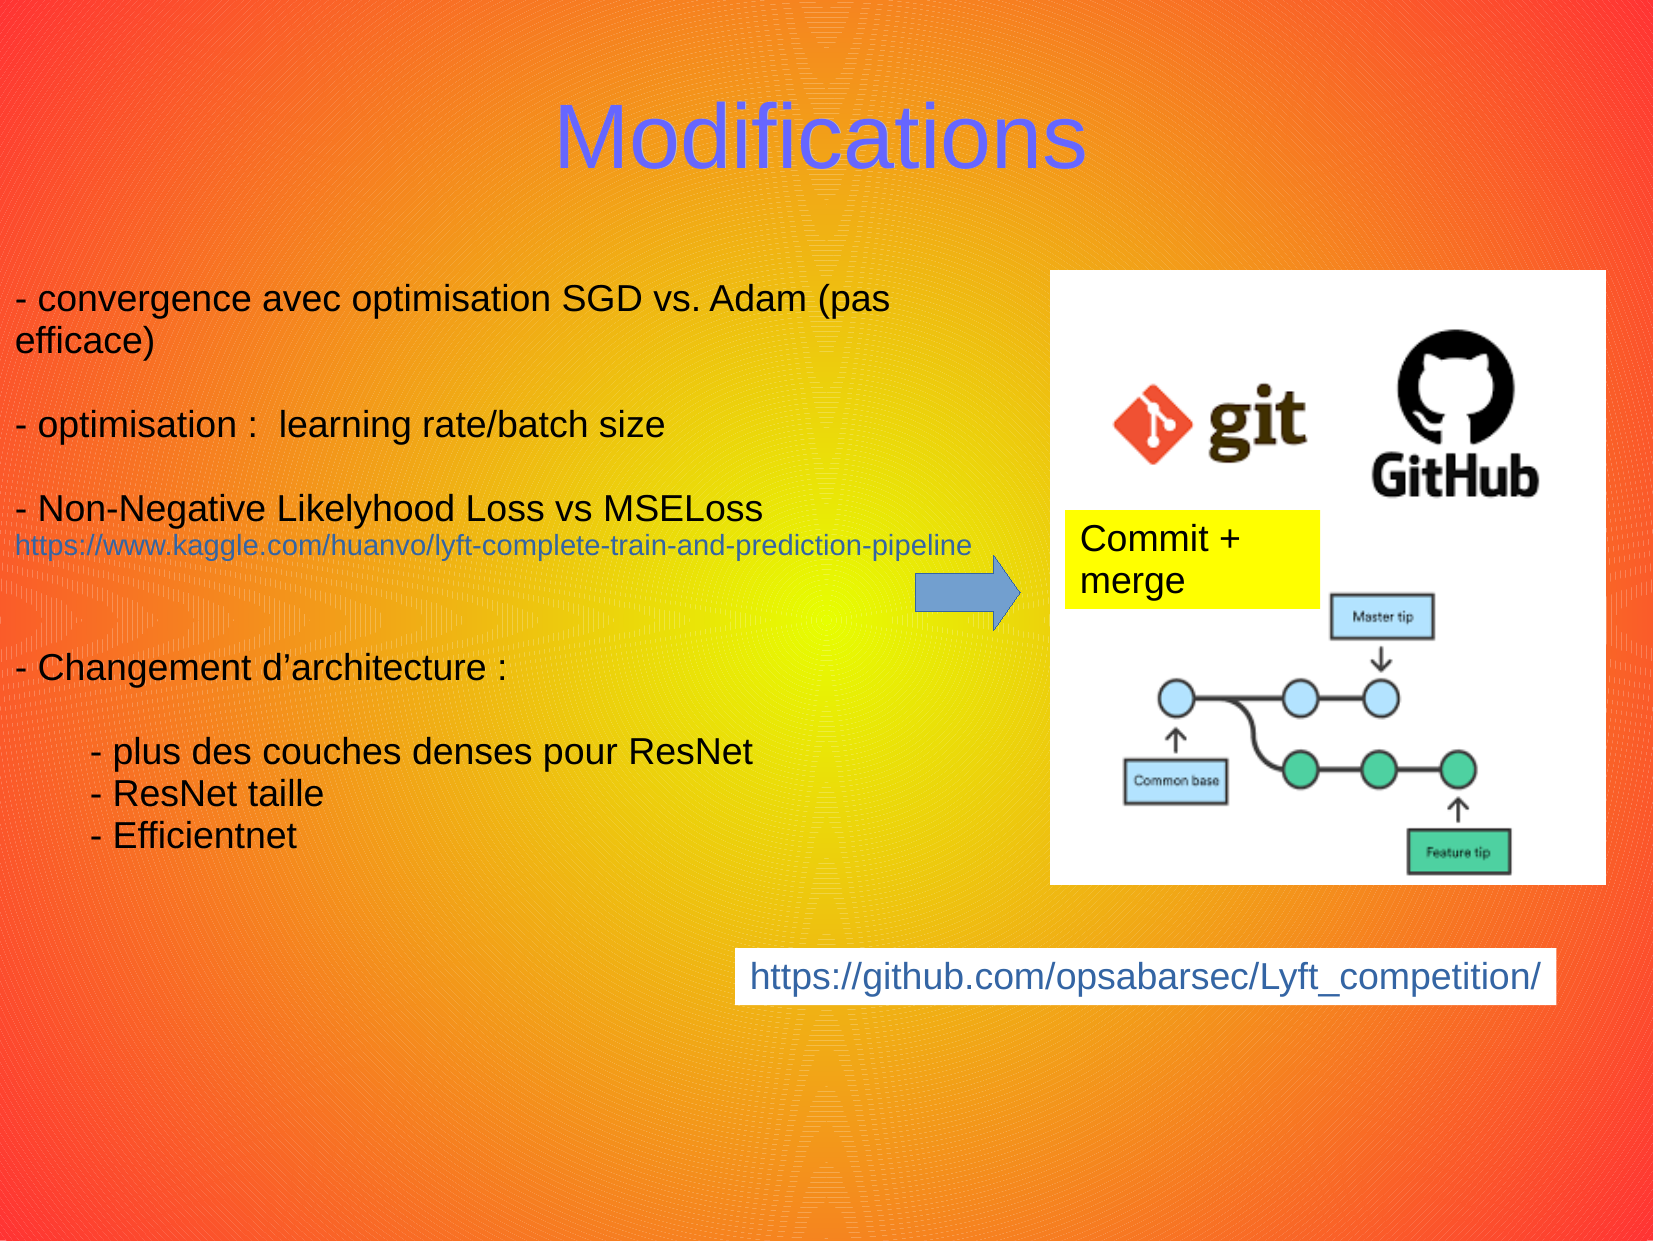

# Modifications
- convergence avec optimisation SGD vs. Adam (pas efficace)
- optimisation : learning rate/batch size
- Non-Negative Likelyhood Loss vs MSELoss
https://www.kaggle.com/huanvo/lyft-complete-train-and-prediction-pipeline
- Changement d’architecture :
	- plus des couches denses pour ResNet
	- ResNet taille
	- Efficientnet
Commit + merge
https://github.com/opsabarsec/Lyft_competition/